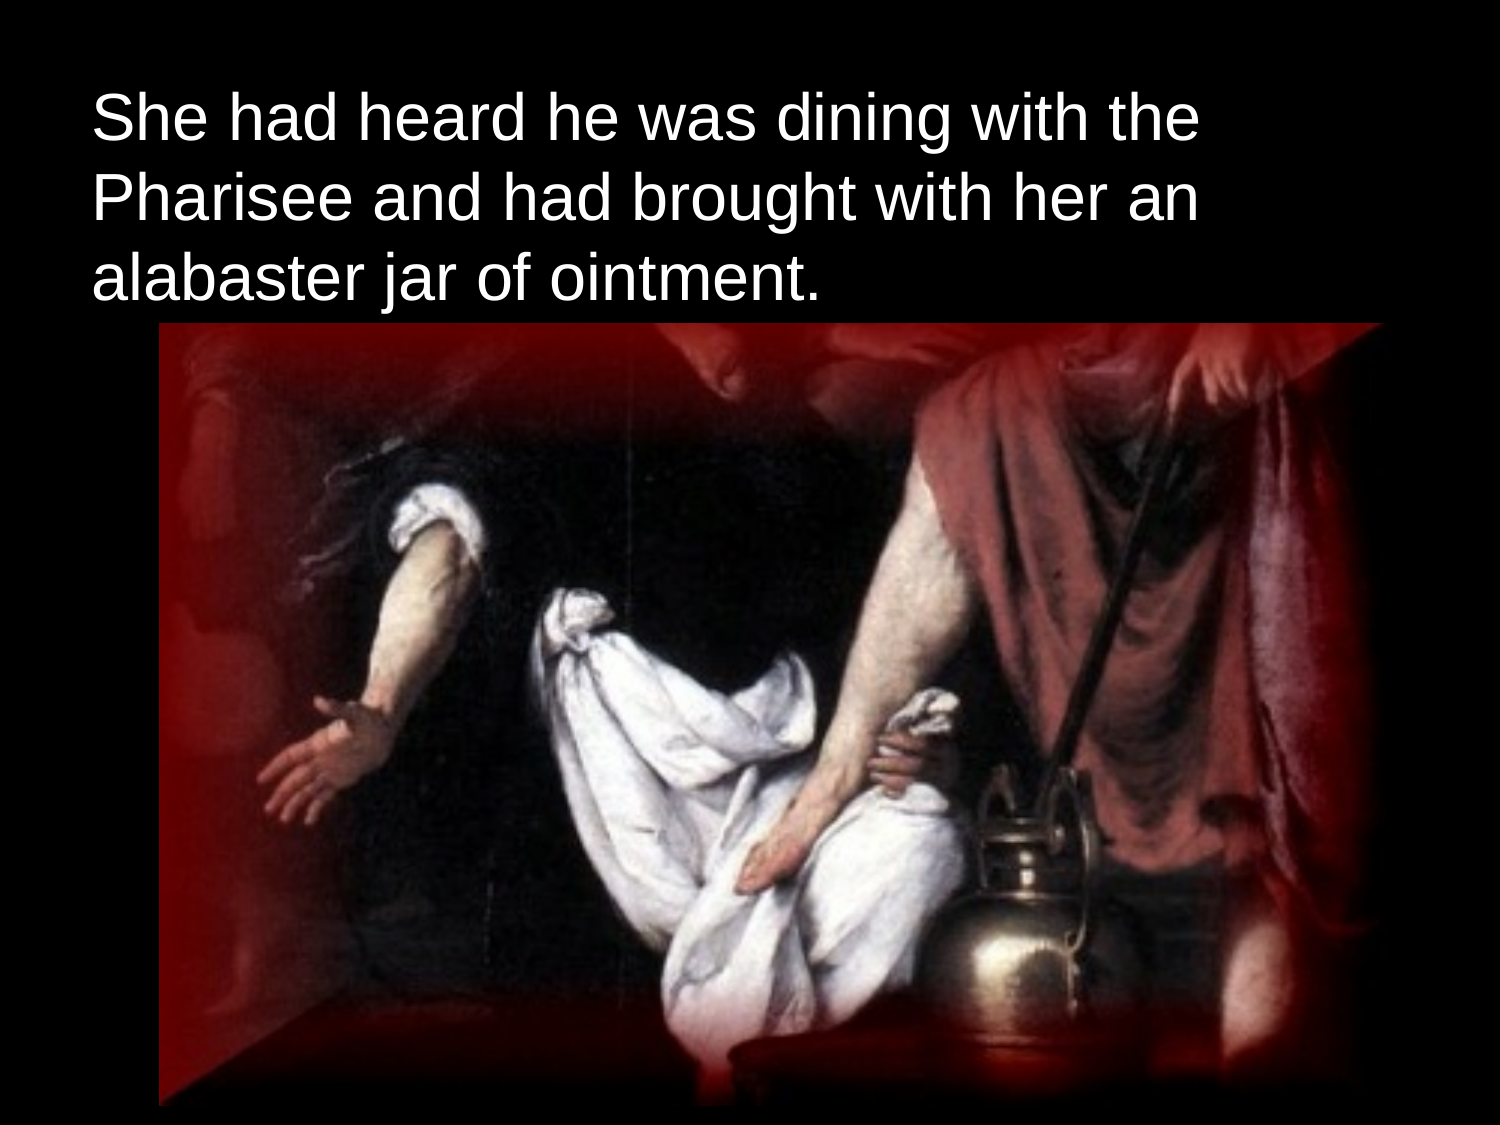

She had heard he was dining with the Pharisee and had brought with her an alabaster jar of ointment.